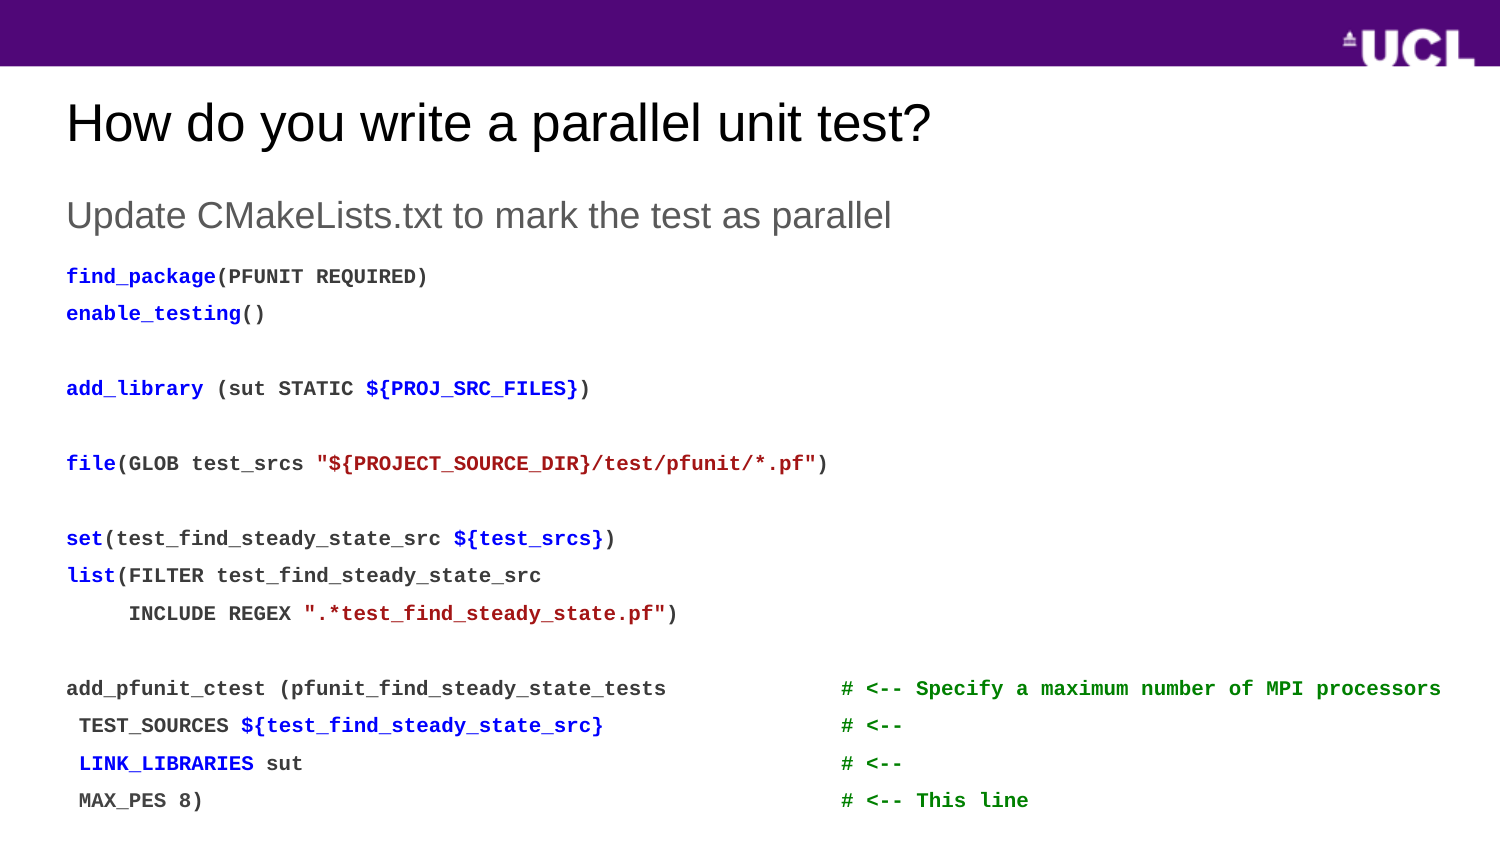

How do you write a parallel unit test?
# Update CMakeLists.txt to mark the test as parallel
find_package(PFUNIT REQUIRED)
enable_testing()
add_library (sut STATIC ${PROJ_SRC_FILES})
file(GLOB test_srcs "${PROJECT_SOURCE_DIR}/test/pfunit/*.pf")
set(test_find_steady_state_src ${test_srcs})
list(FILTER test_find_steady_state_src
 INCLUDE REGEX ".*test_find_steady_state.pf")
add_pfunit_ctest (pfunit_find_steady_state_tests # <-- Specify a maximum number of MPI processors
 TEST_SOURCES ${test_find_steady_state_src} # <--
 LINK_LIBRARIES sut # <--
 MAX_PES 8) # <-- This line